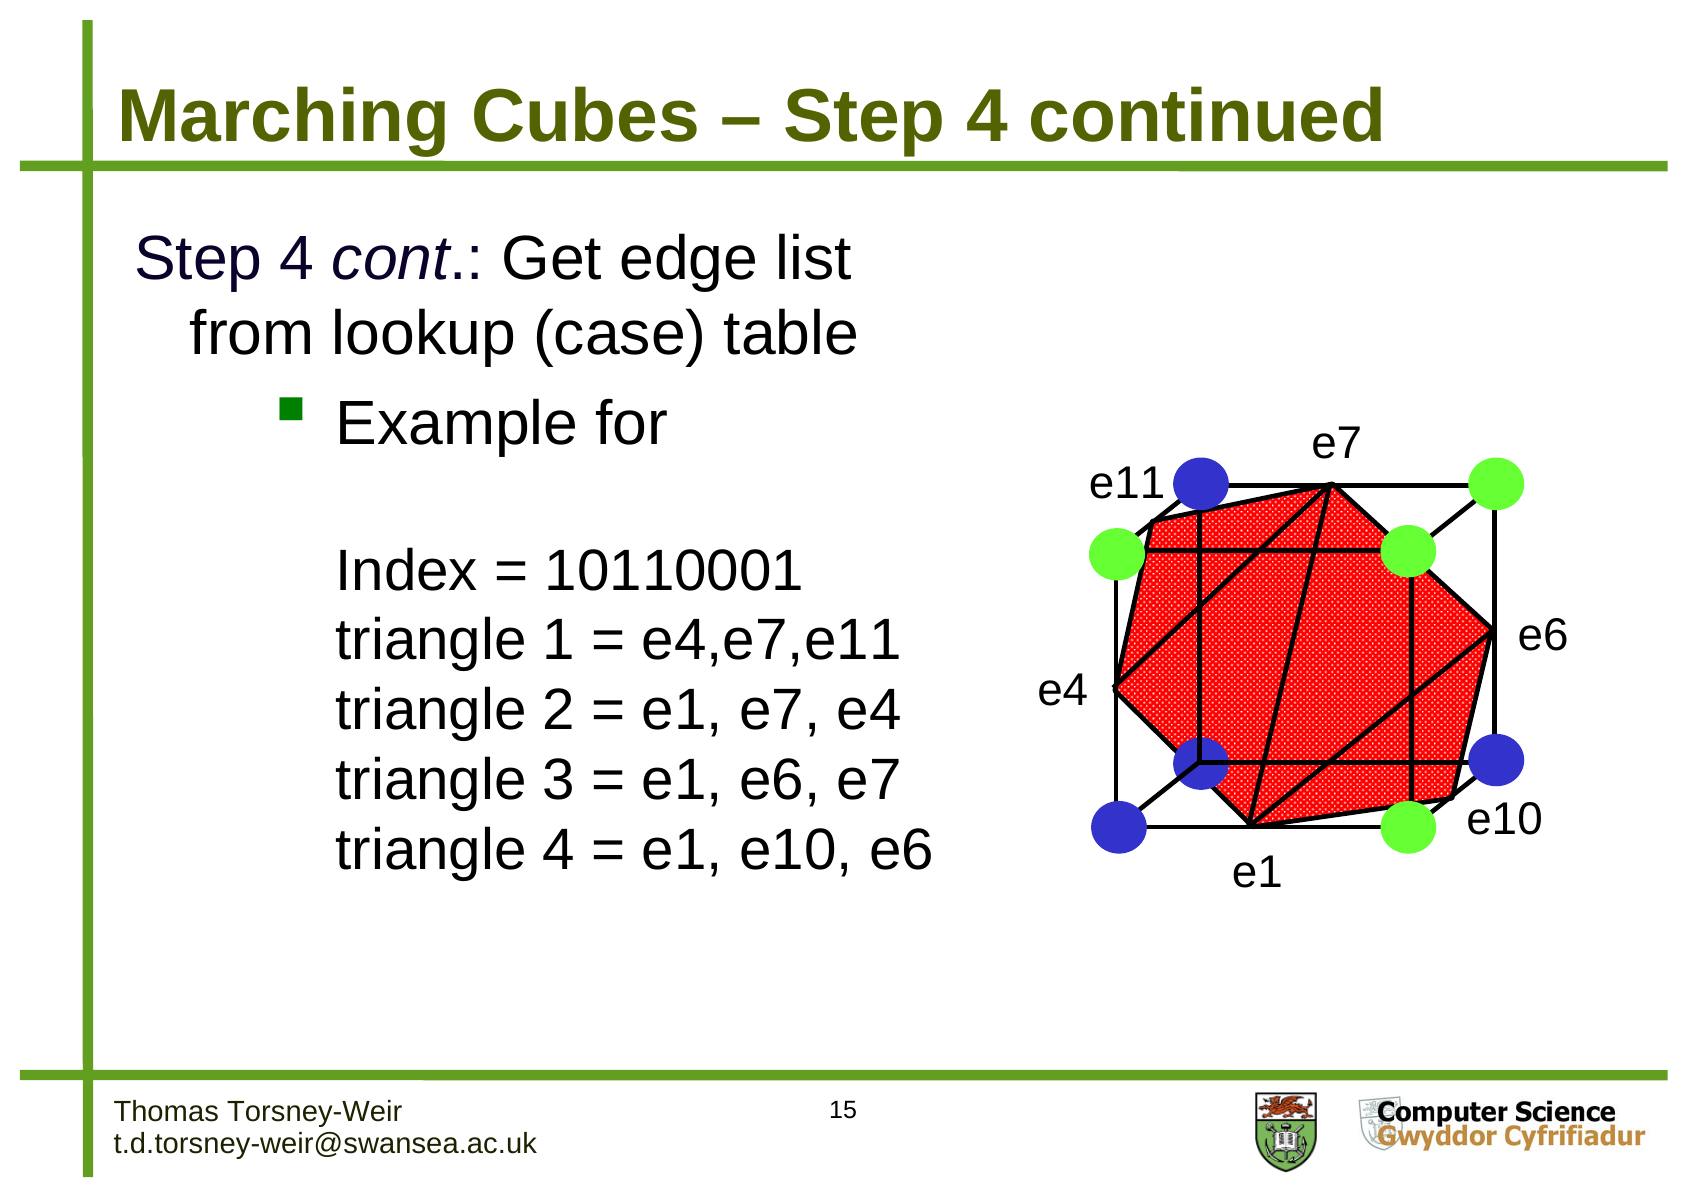

# Marching Cubes – Step 4 continued
Step 4 cont.: Get edge list from lookup (case) table
Example for
Index = 10110001
triangle 1 = e4,e7,e11
triangle 2 = e1, e7, e4
triangle 3 = e1, e6, e7
triangle 4 = e1, e10, e6
e7
e11
e6
e4
e10
e1